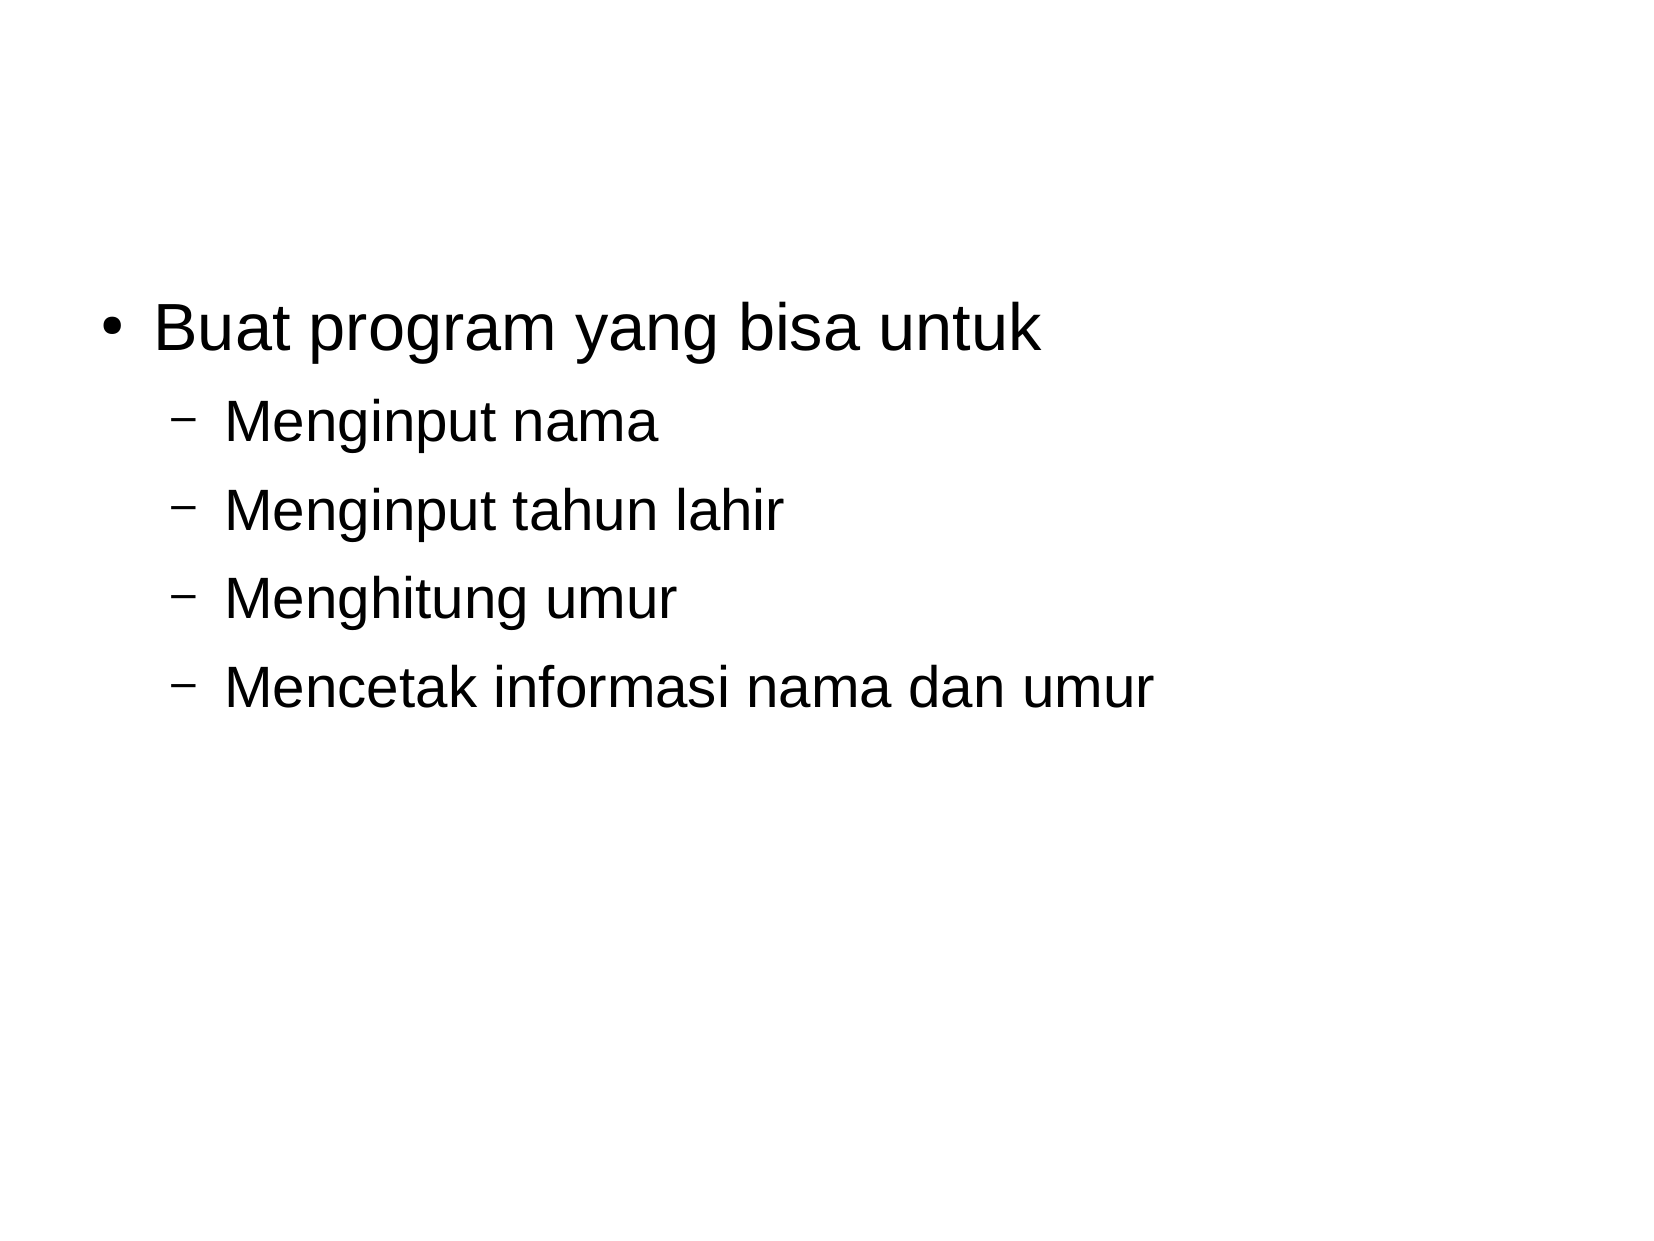

#
Buat program yang bisa untuk
Menginput nama
Menginput tahun lahir
Menghitung umur
Mencetak informasi nama dan umur